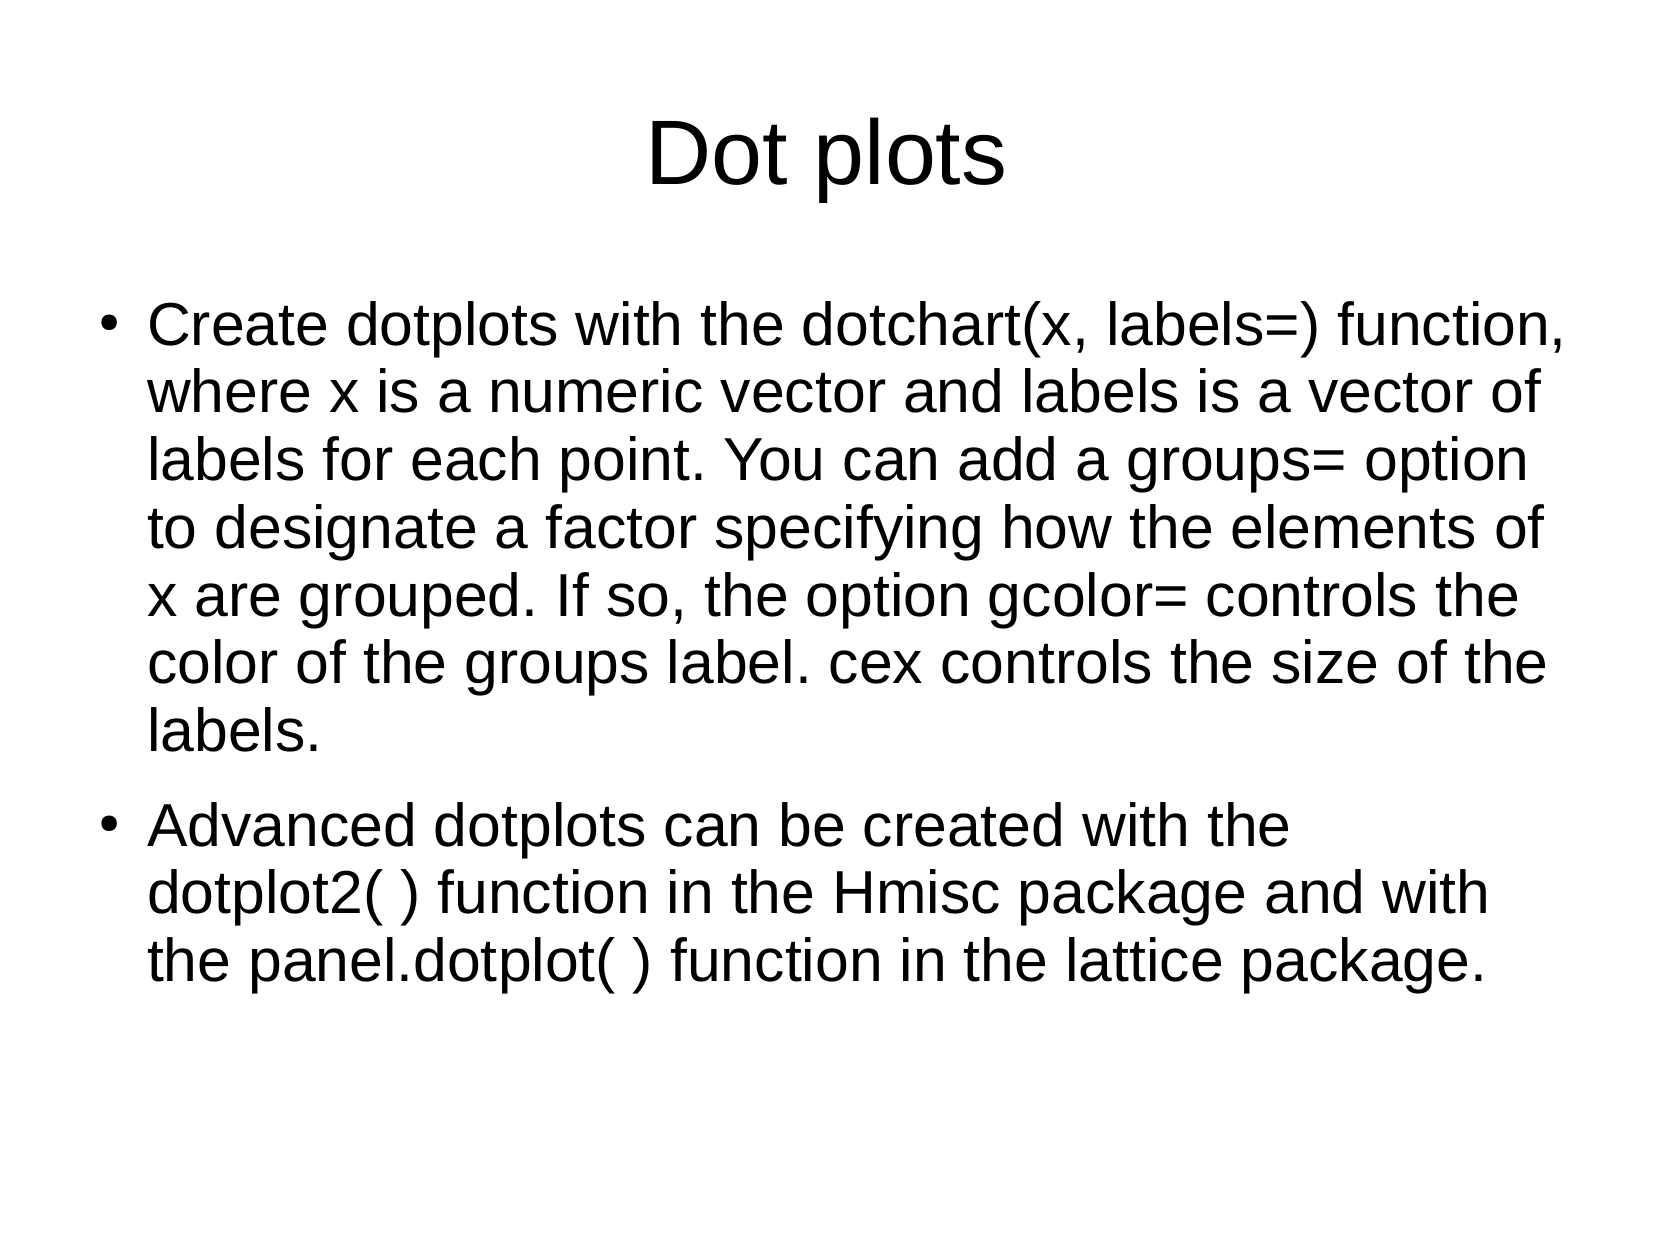

# Dot plots
Create dotplots with the dotchart(x, labels=) function, where x is a numeric vector and labels is a vector of labels for each point. You can add a groups= option to designate a factor specifying how the elements of x are grouped. If so, the option gcolor= controls the color of the groups label. cex controls the size of the labels.
Advanced dotplots can be created with the dotplot2( ) function in the Hmisc package and with the panel.dotplot( ) function in the lattice package.